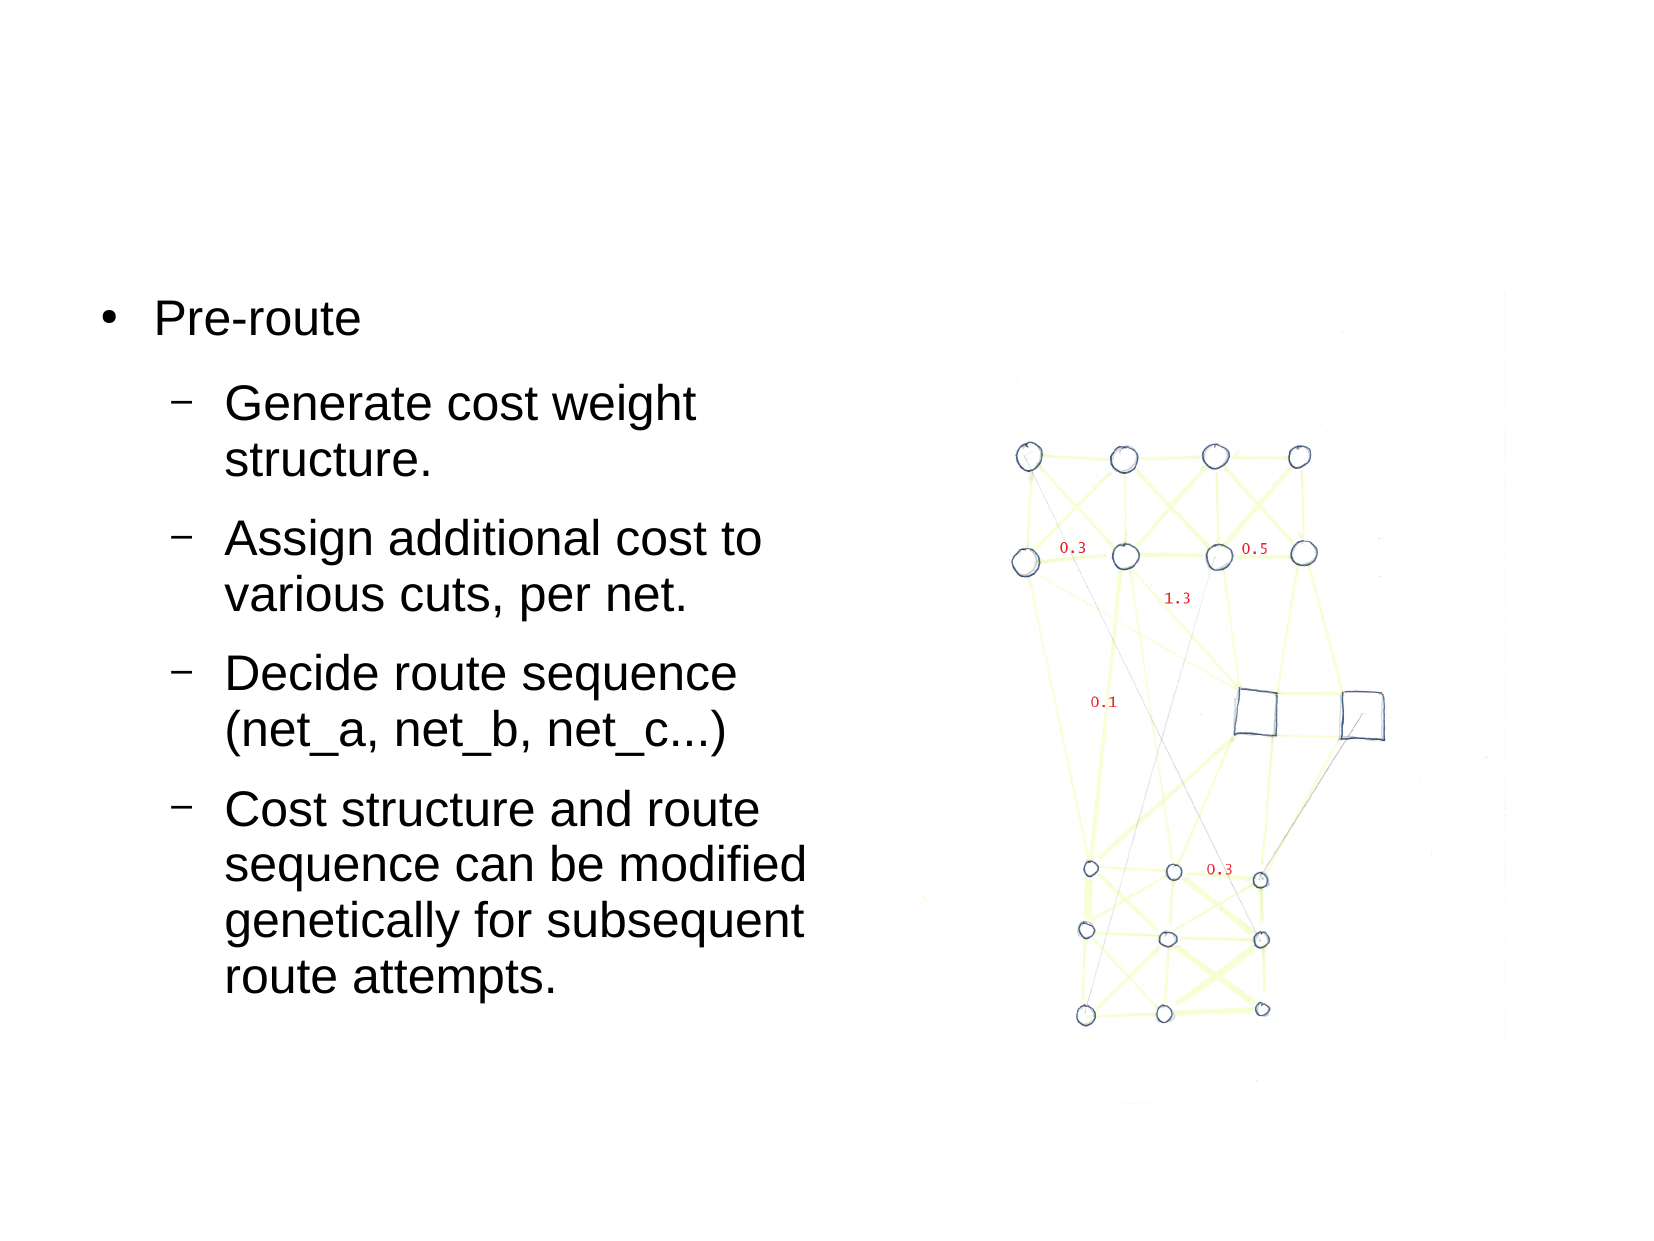

#
Pre-route
Generate cost weight structure.
Assign additional cost to various cuts, per net.
Decide route sequence (net_a, net_b, net_c...)
Cost structure and route sequence can be modified genetically for subsequent route attempts.